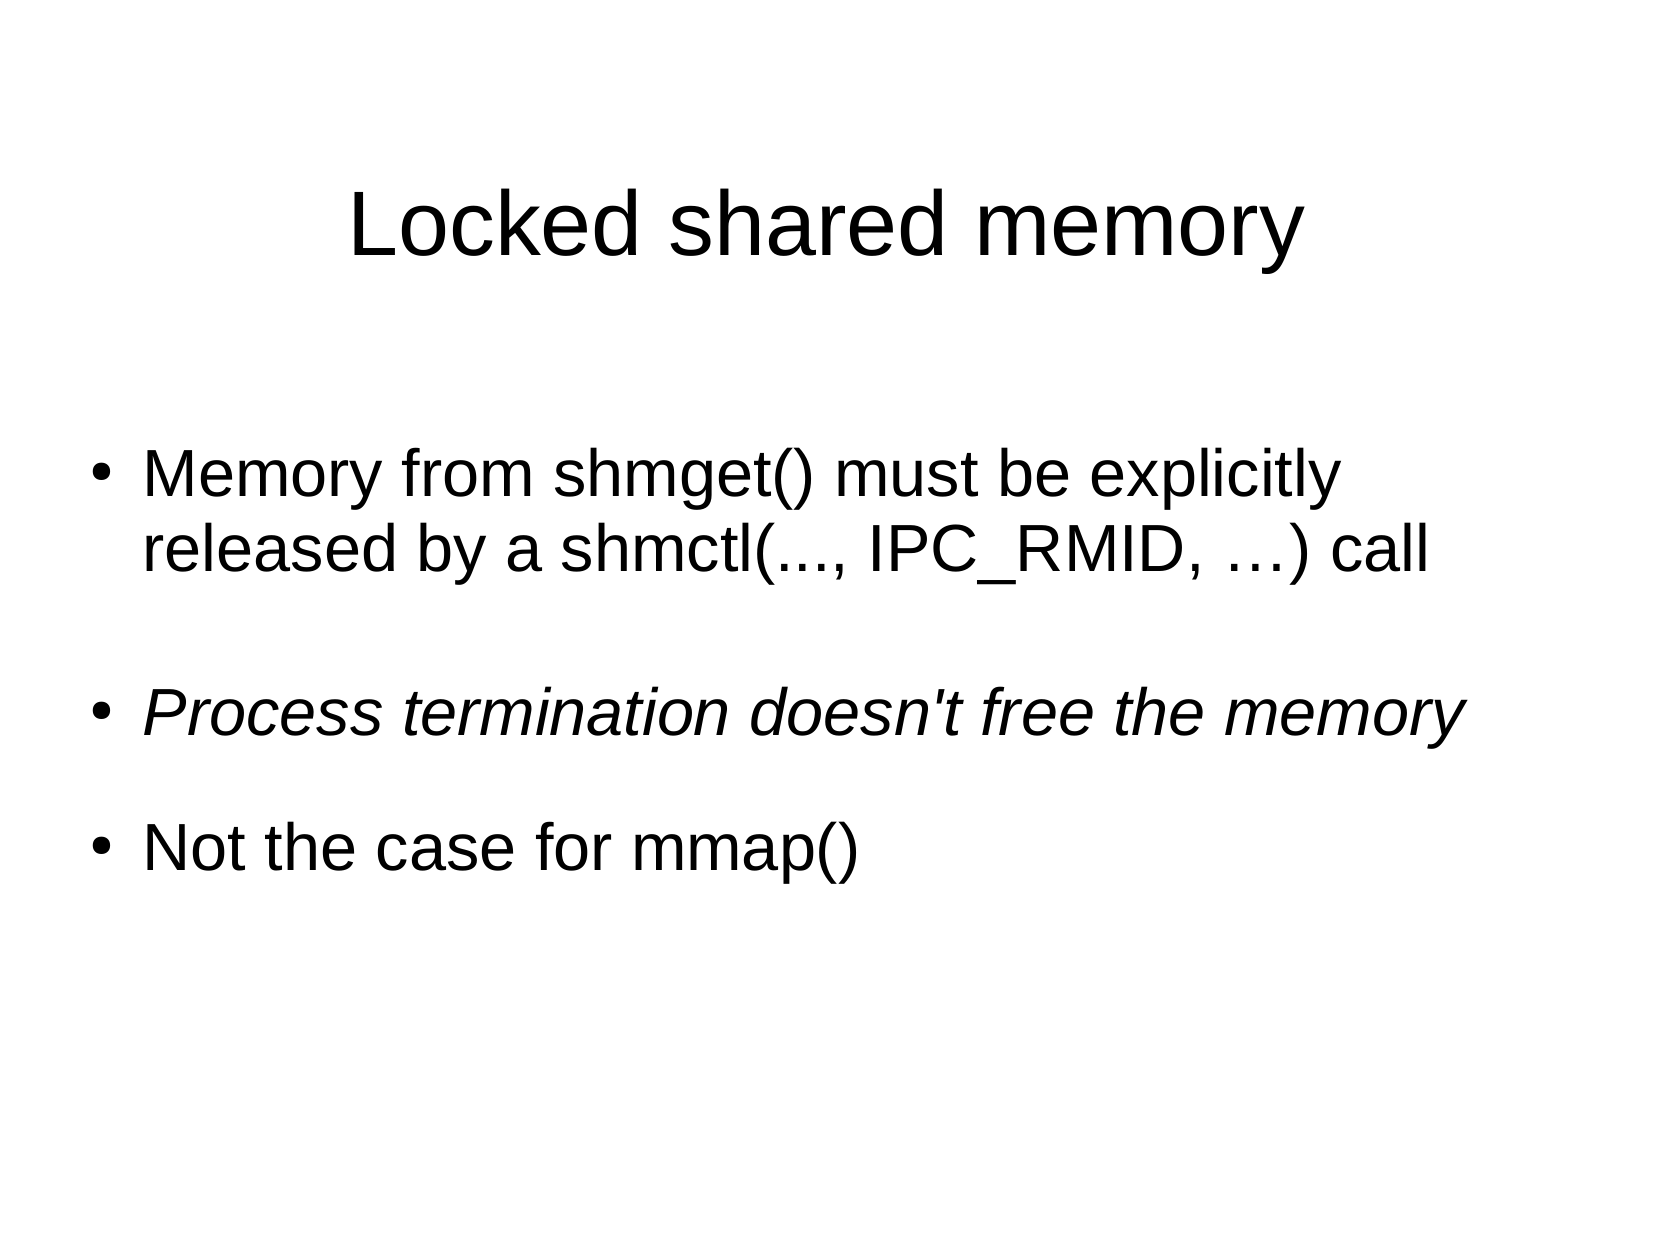

# Locked shared memory
Memory from shmget() must be explicitly released by a shmctl(..., IPC_RMID, …) call
Process termination doesn't free the memory
Not the case for mmap()